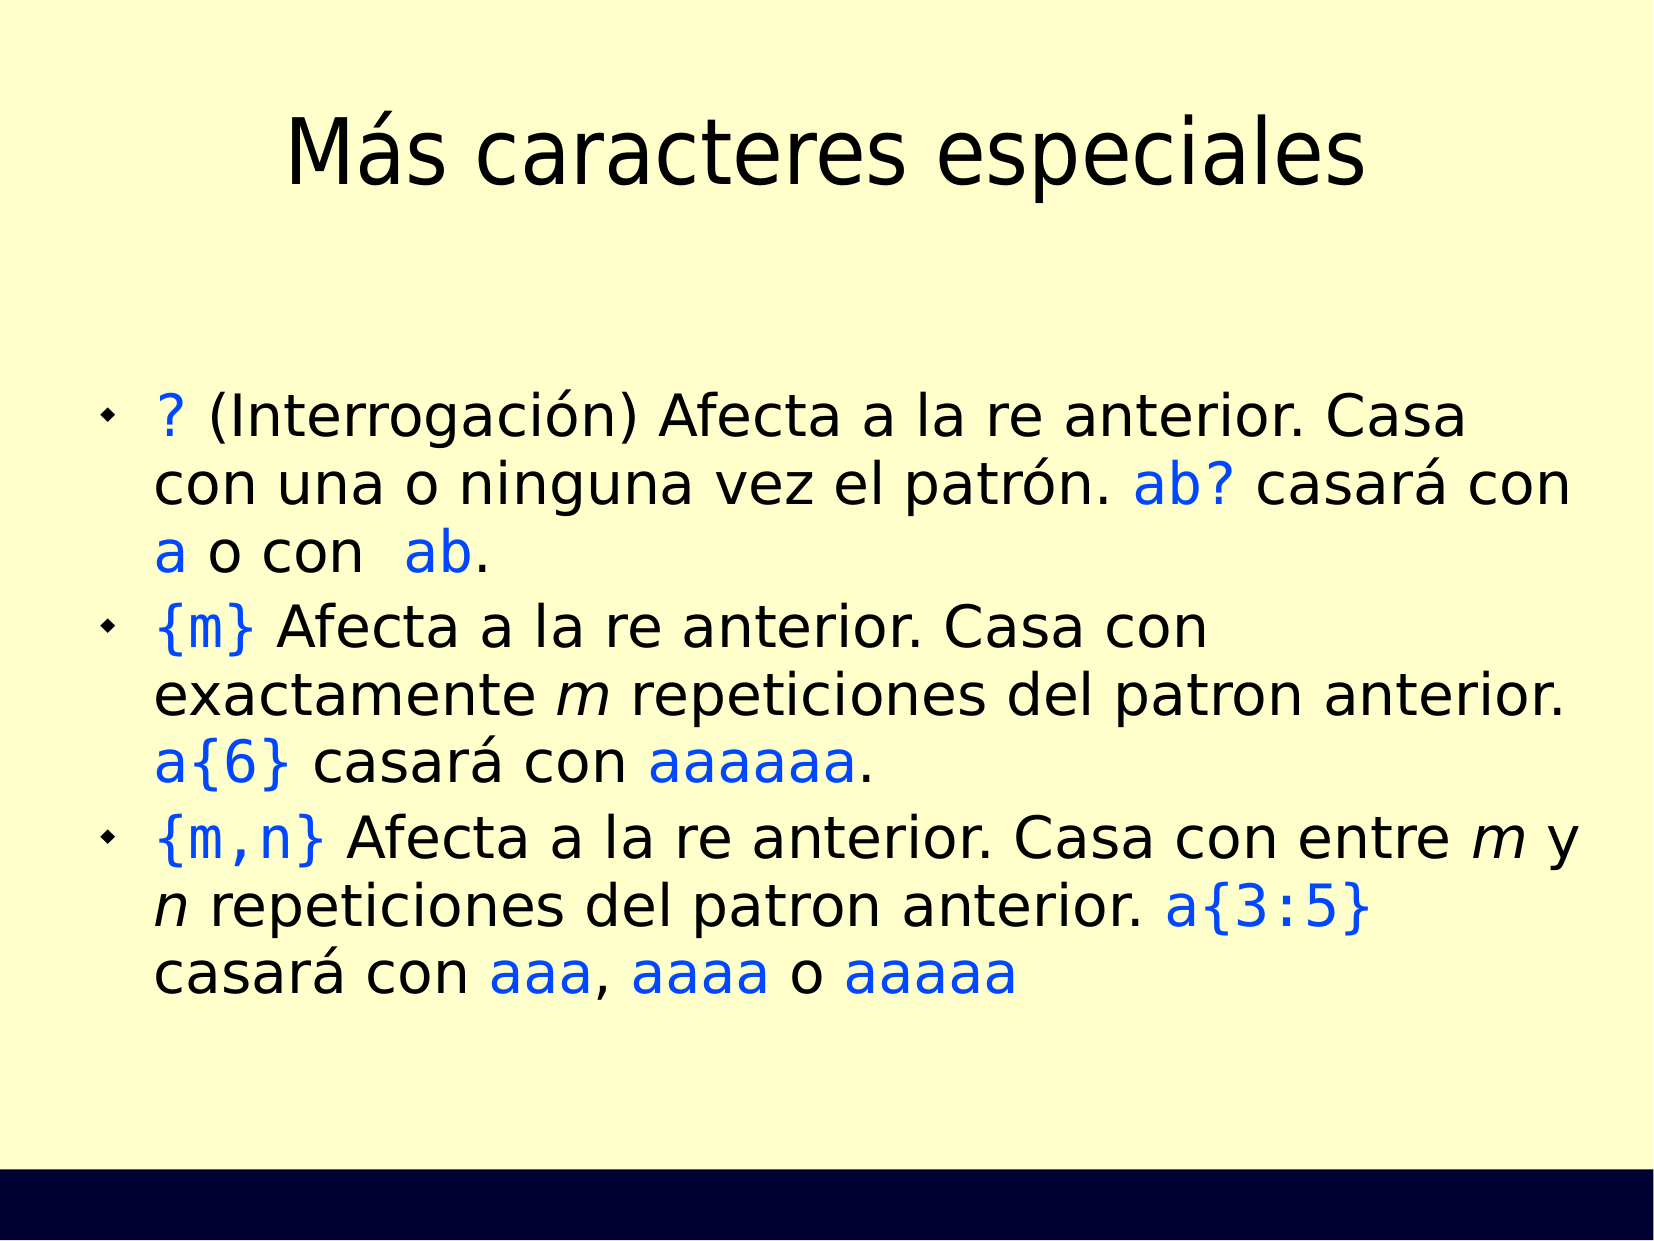

# Más caracteres especiales
? (Interrogación) Afecta a la re anterior. Casa con una o ninguna vez el patrón. ab? casará con a o con ab.
{m} Afecta a la re anterior. Casa con exactamente m repeticiones del patron anterior. a{6} casará con aaaaaa.
{m,n} Afecta a la re anterior. Casa con entre m y n repeticiones del patron anterior. a{3:5} casará con aaa, aaaa o aaaaa